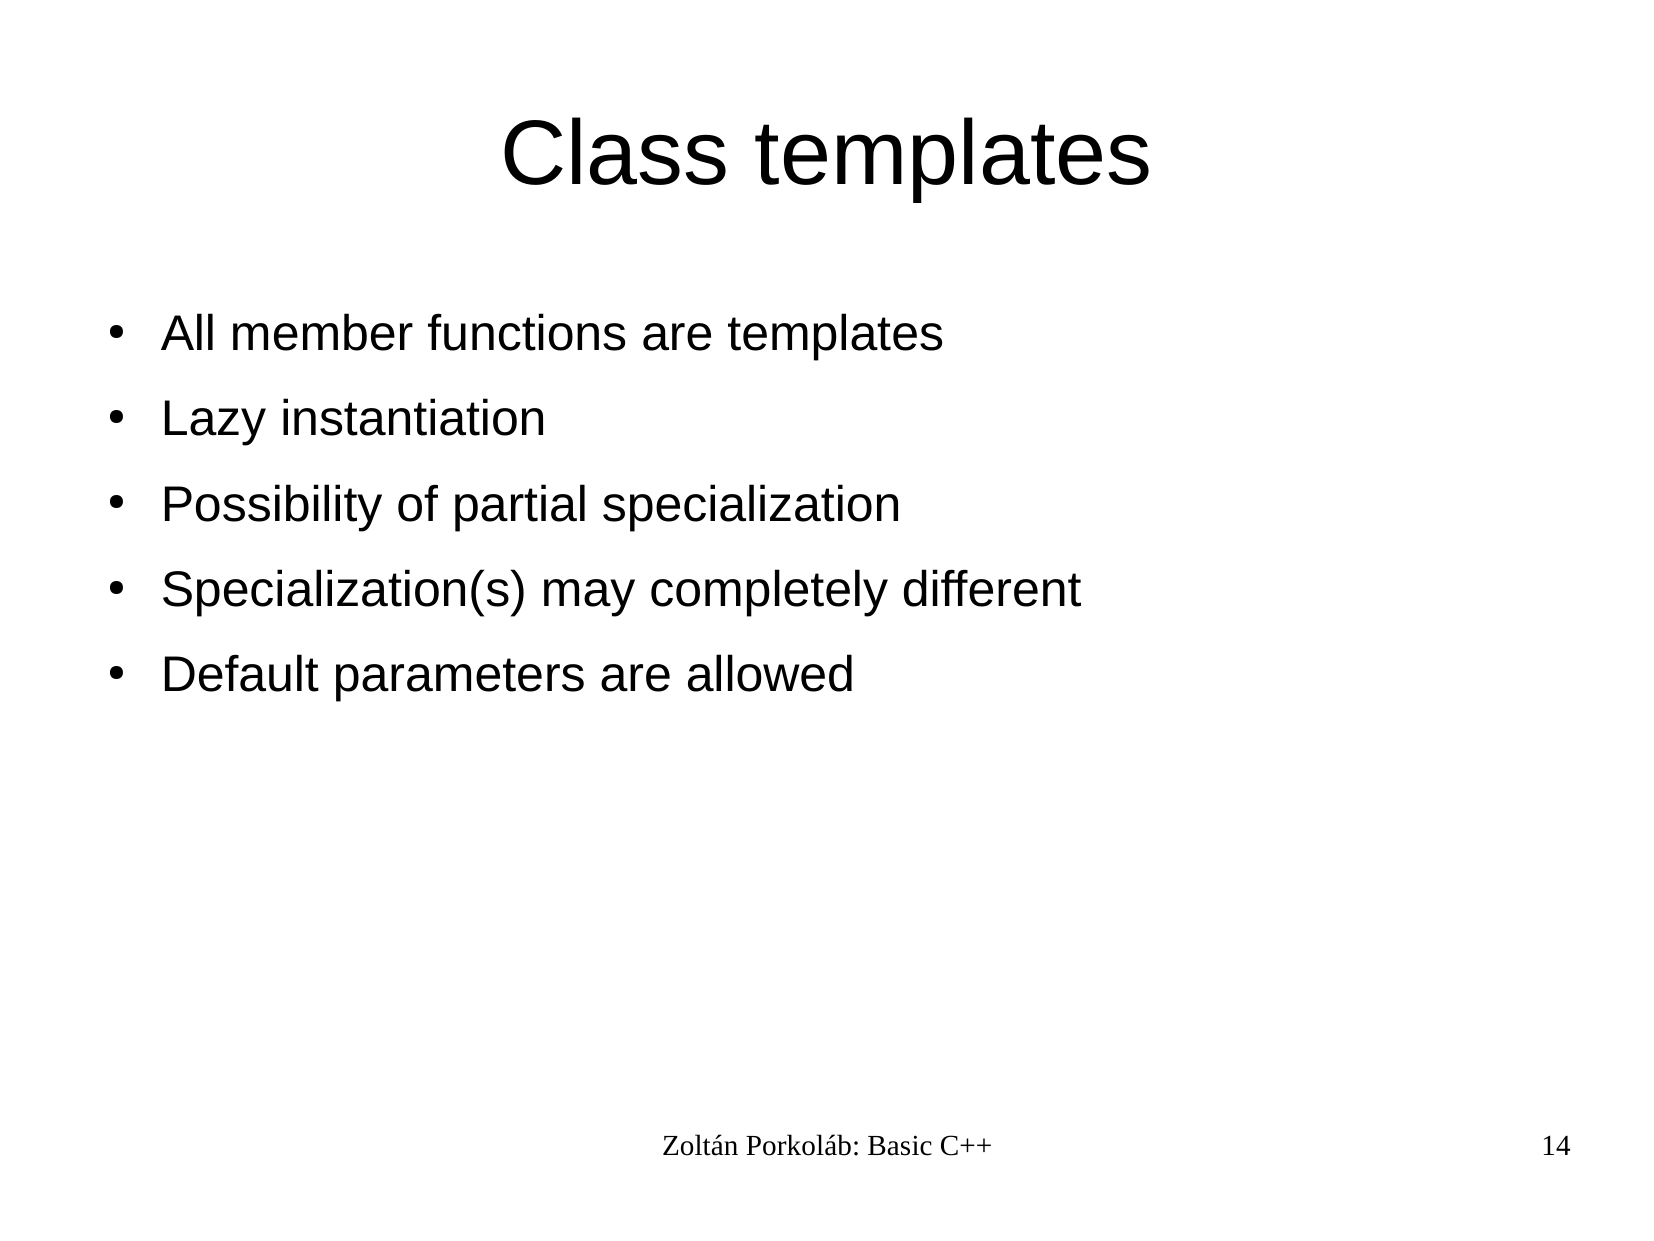

# Class templates
All member functions are templates
Lazy instantiation
Possibility of partial specialization
Specialization(s) may completely different
Default parameters are allowed
Zoltán Porkoláb: Basic C++
14